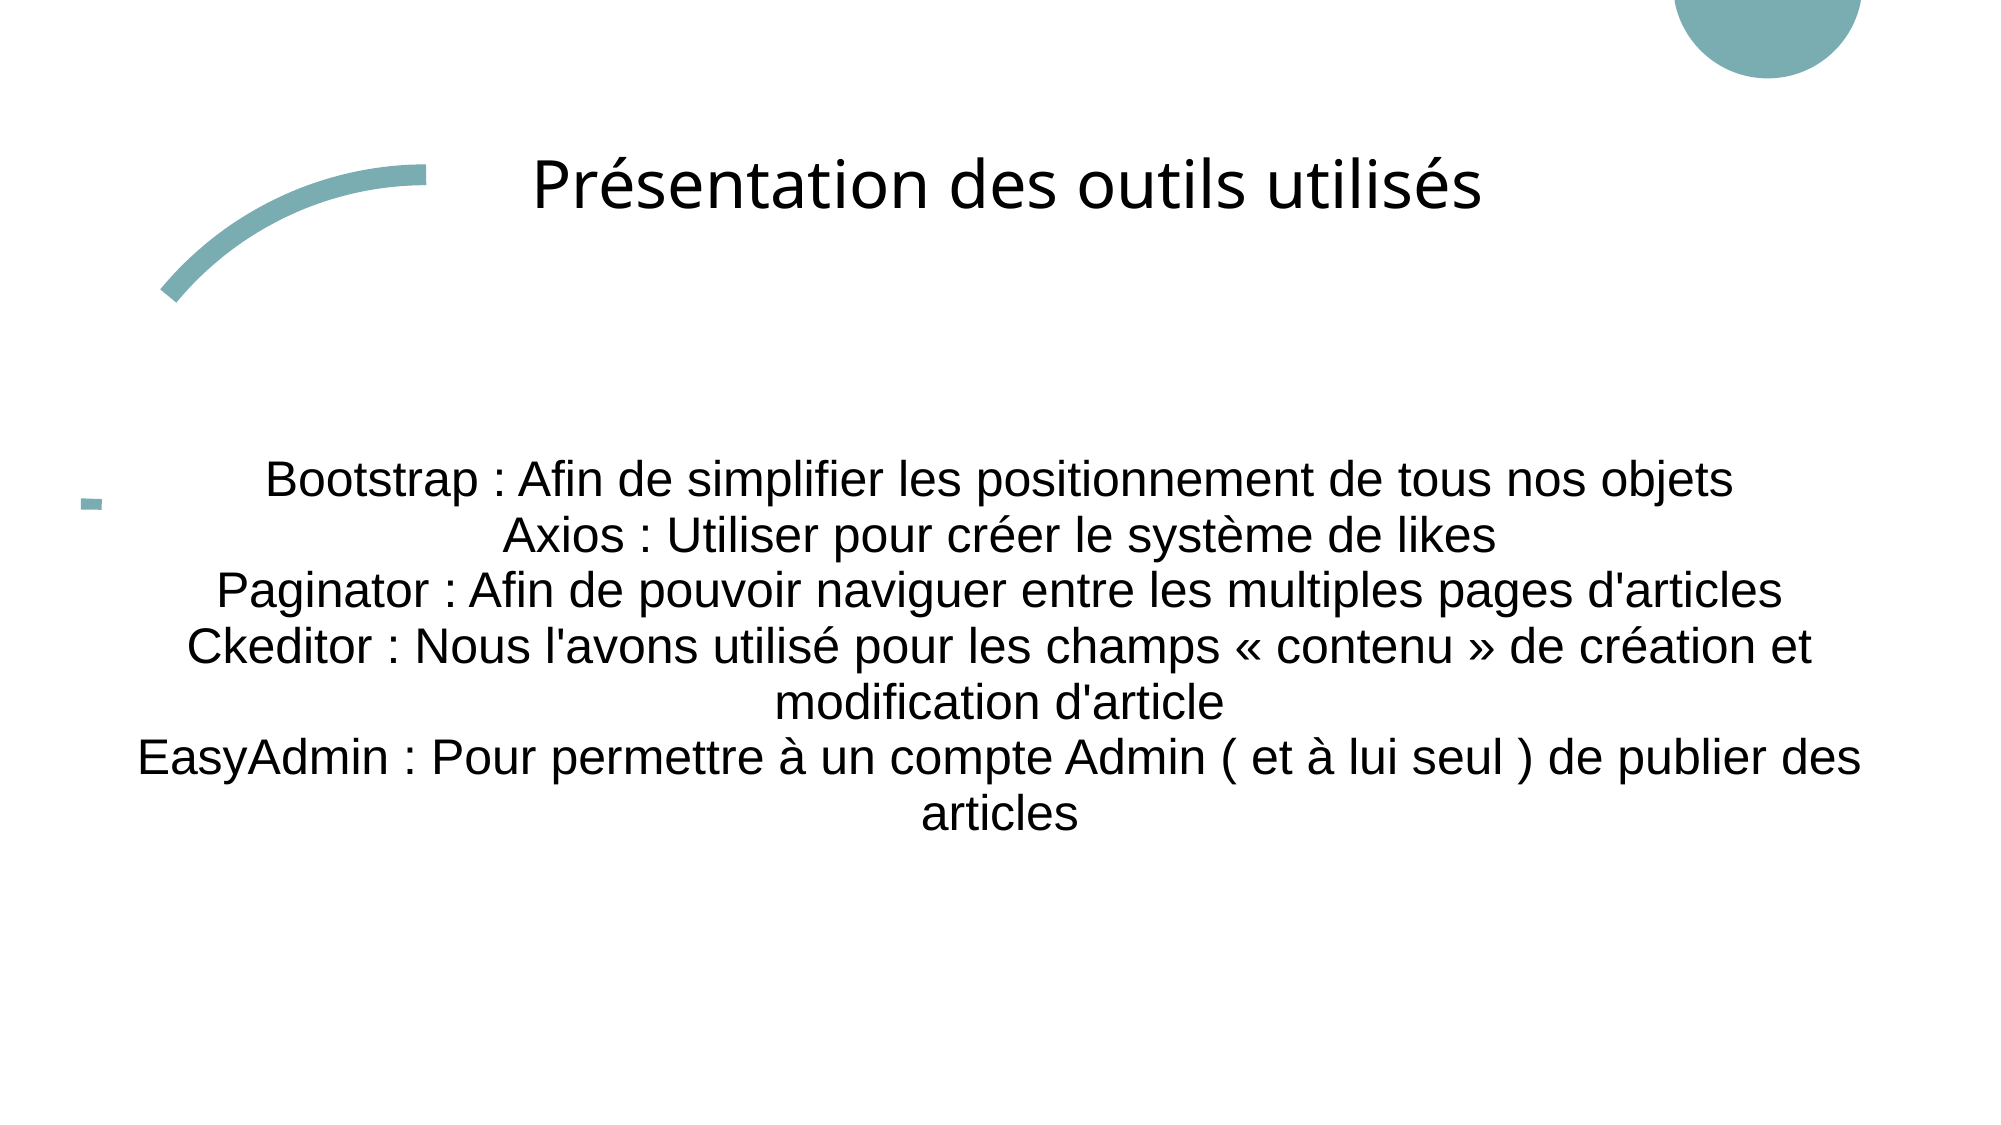

# Présentation des outils utilisés
Bootstrap : Afin de simplifier les positionnement de tous nos objets
Axios : Utiliser pour créer le système de likes
Paginator : Afin de pouvoir naviguer entre les multiples pages d'articles
Ckeditor : Nous l'avons utilisé pour les champs « contenu » de création et modification d'article
EasyAdmin : Pour permettre à un compte Admin ( et à lui seul ) de publier des articles